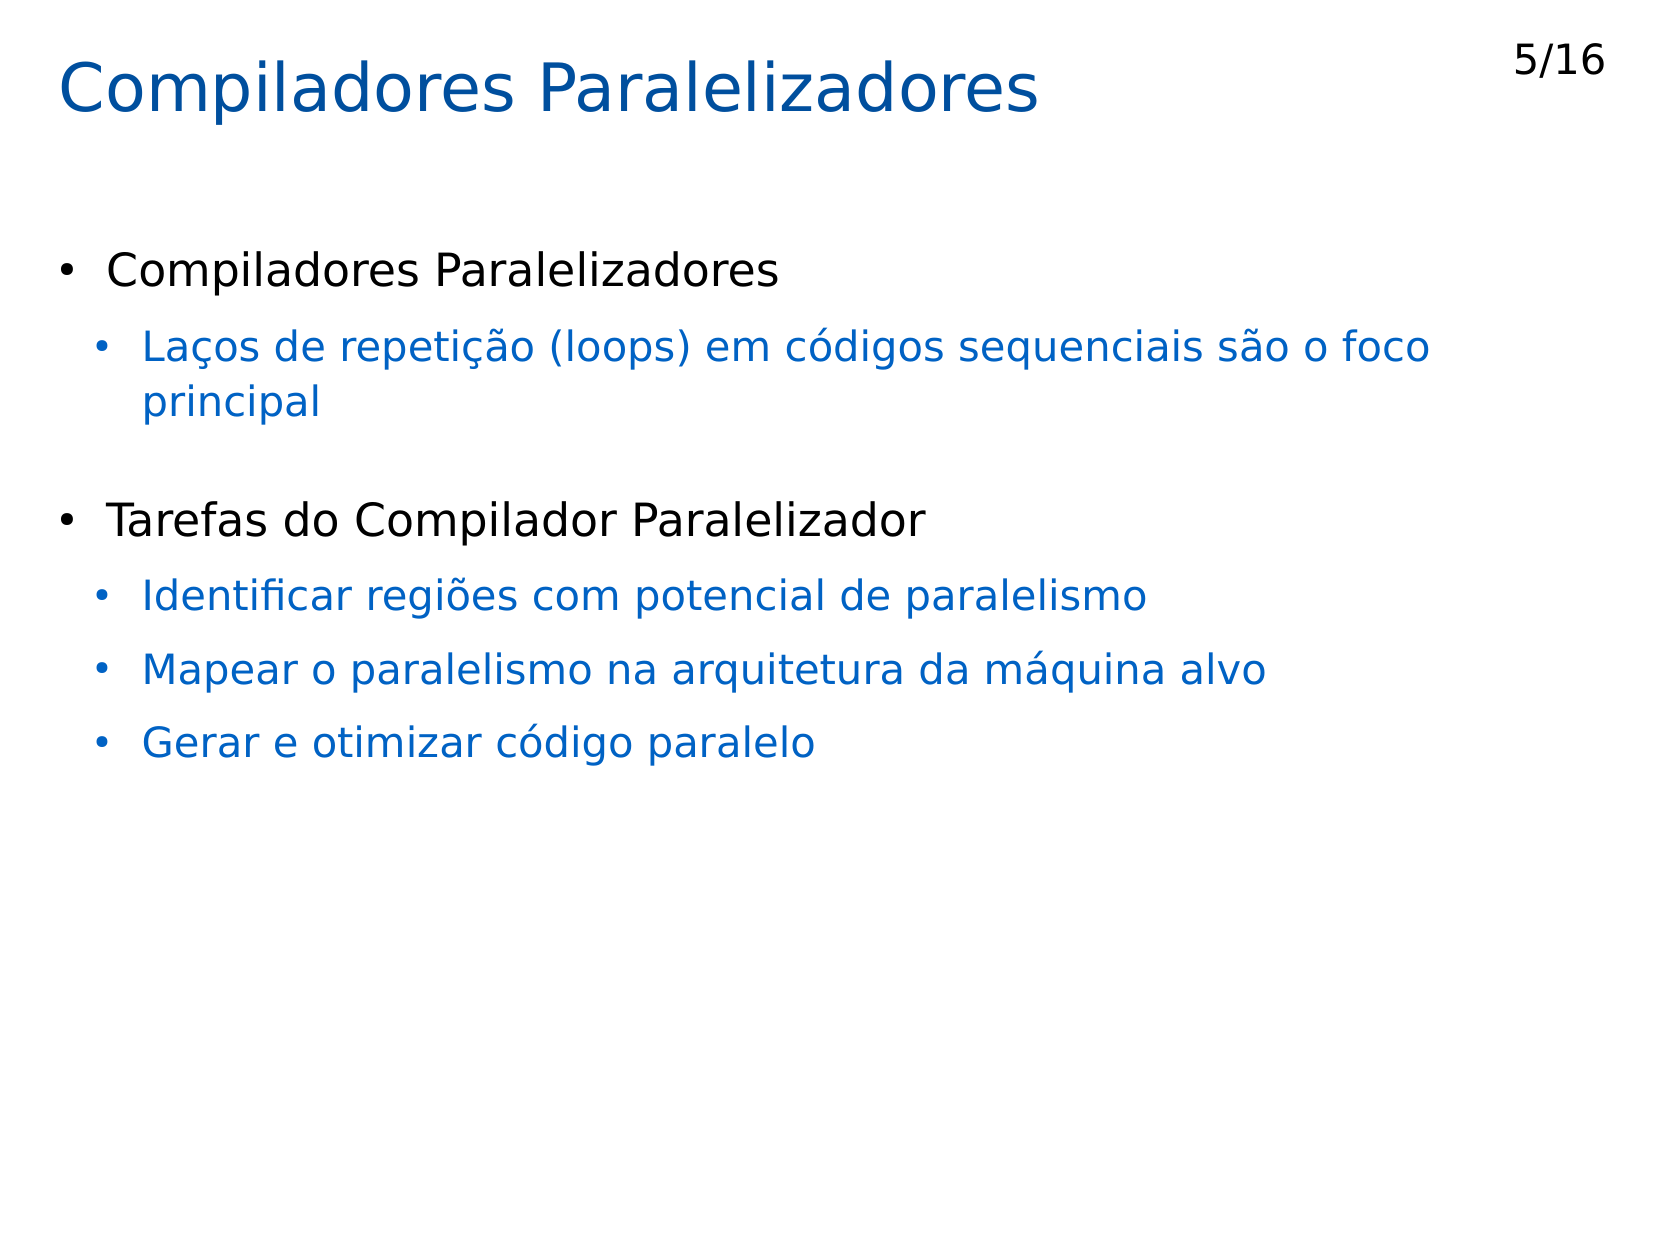

# Compiladores Paralelizadores
5
Compiladores Paralelizadores
Laços de repetição (loops) em códigos sequenciais são o foco principal
Tarefas do Compilador Paralelizador
Identificar regiões com potencial de paralelismo
Mapear o paralelismo na arquitetura da máquina alvo
Gerar e otimizar código paralelo